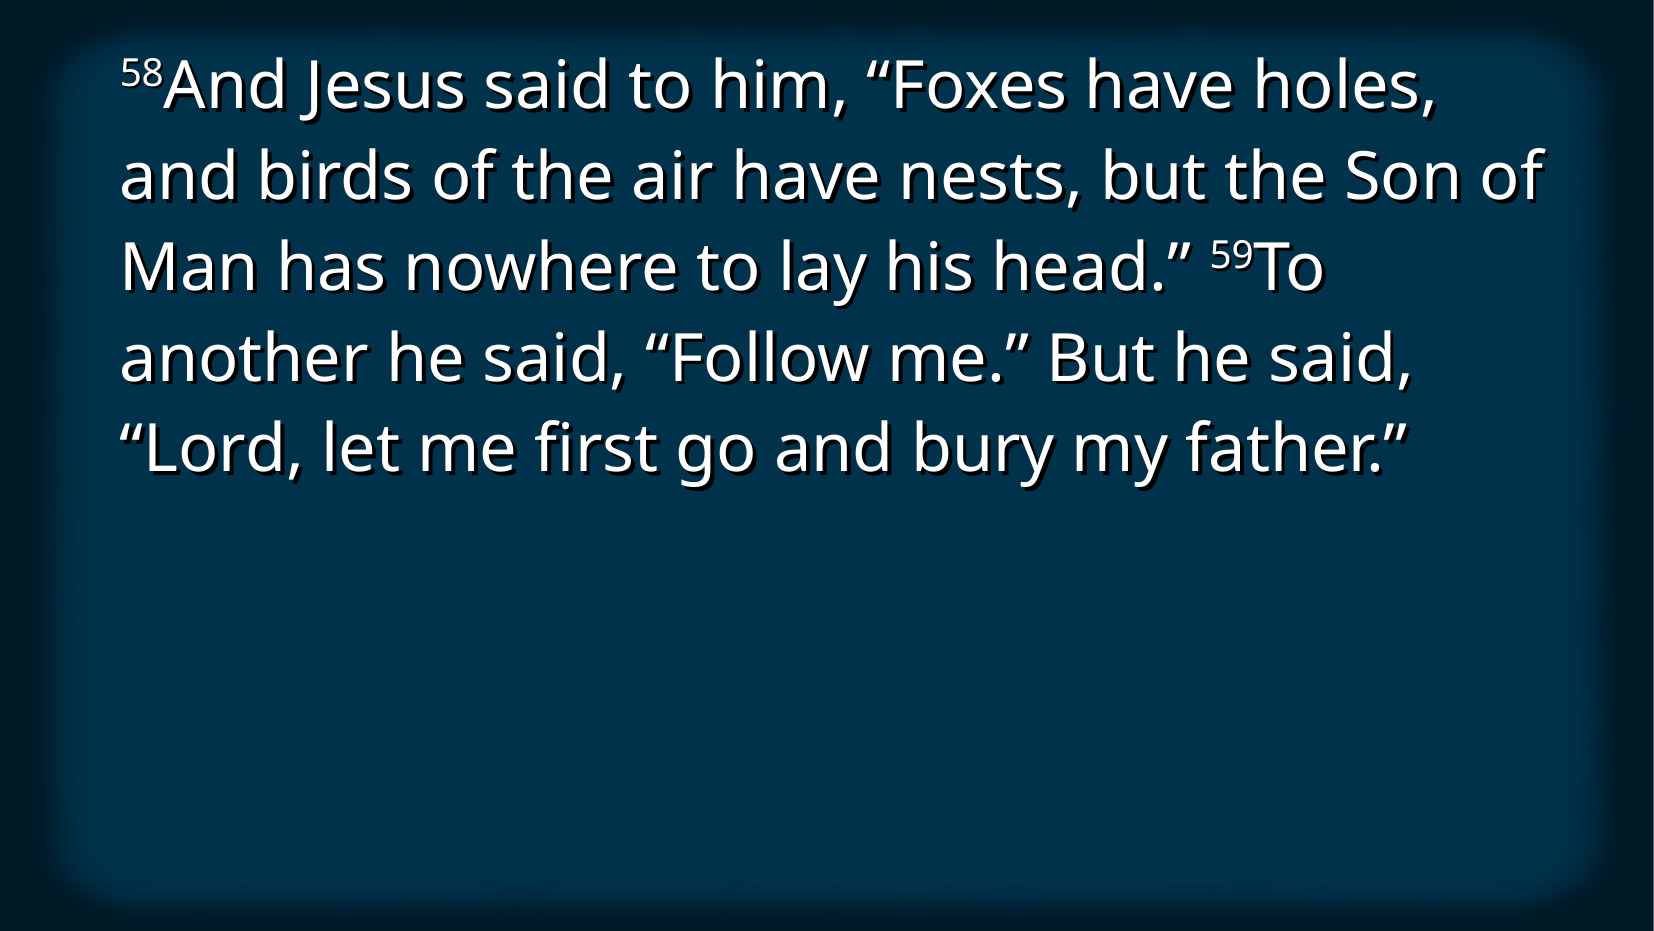

58And Jesus said to him, “Foxes have holes, and birds of the air have nests, but the Son of Man has nowhere to lay his head.” 59To another he said, “Follow me.” But he said, “Lord, let me first go and bury my father.”